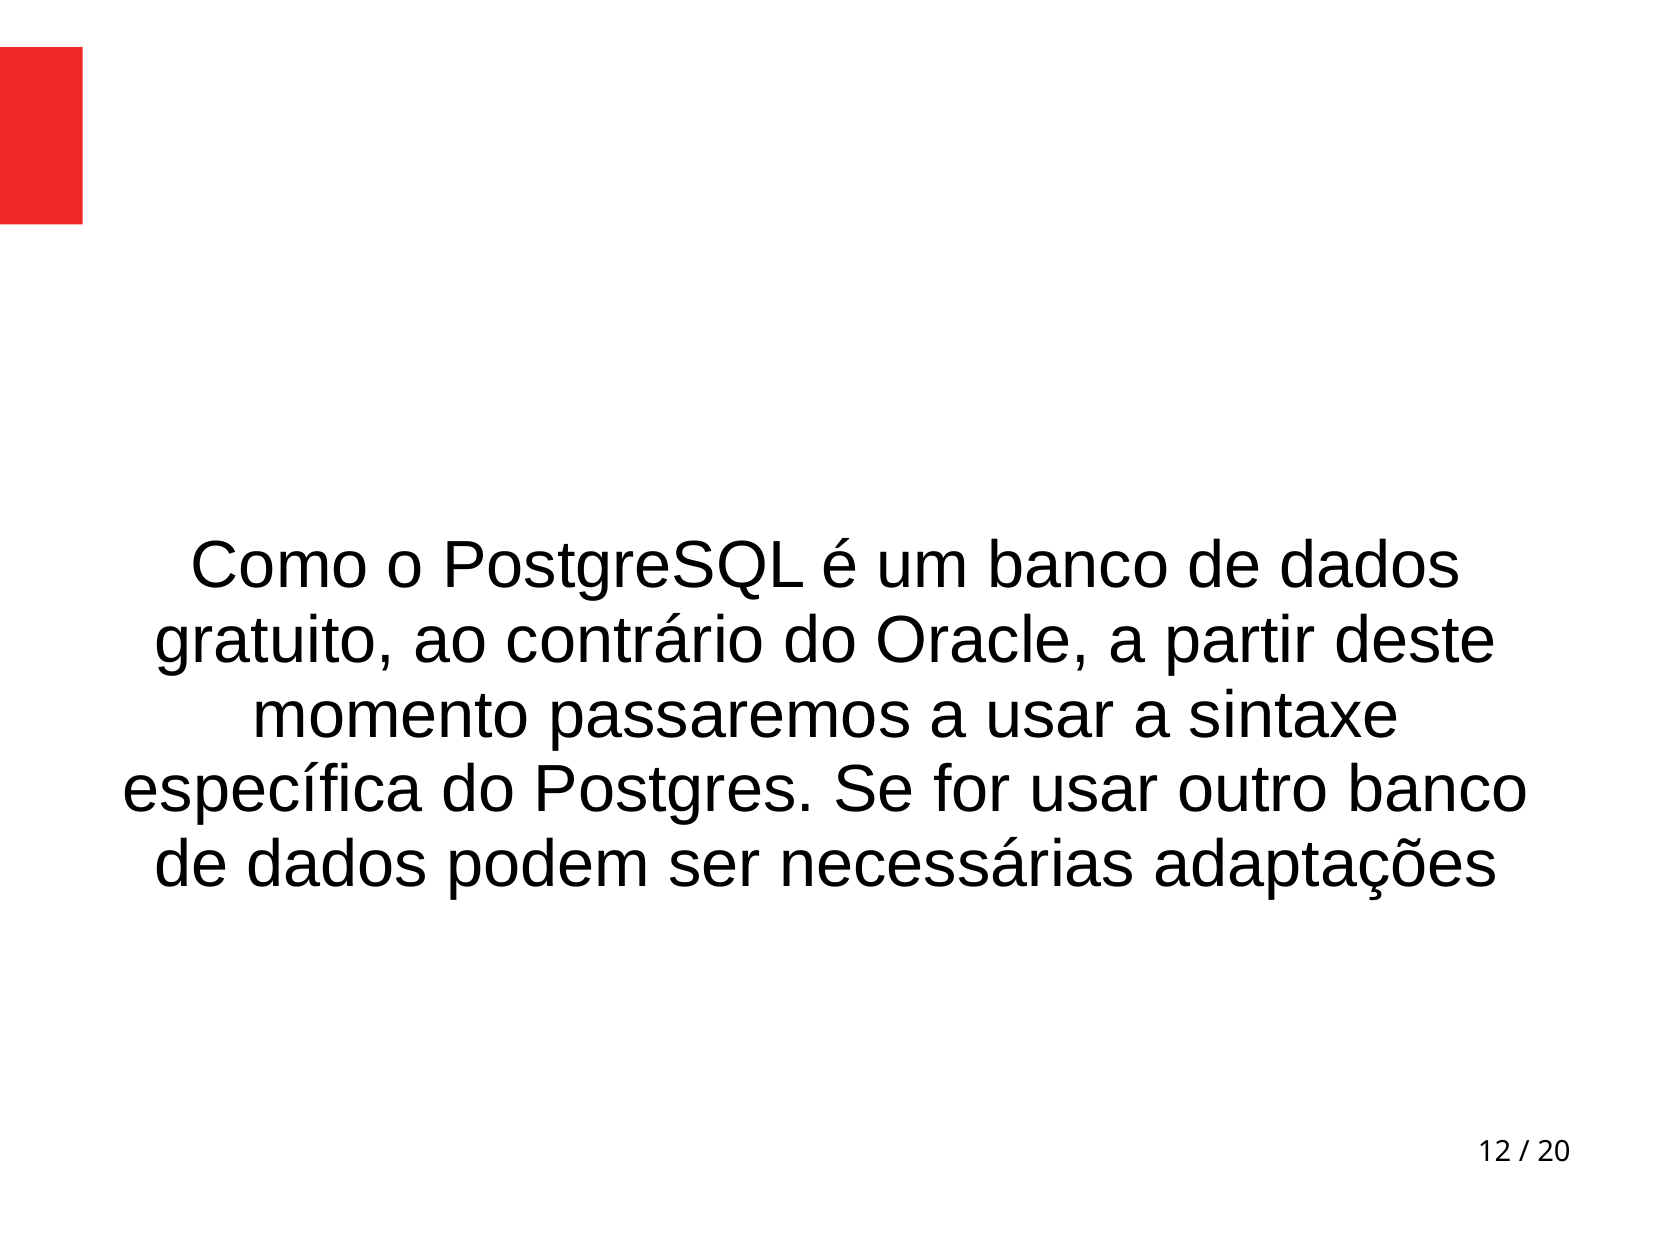

#
Como o PostgreSQL é um banco de dados gratuito, ao contrário do Oracle, a partir deste momento passaremos a usar a sintaxe específica do Postgres. Se for usar outro banco de dados podem ser necessárias adaptações
12